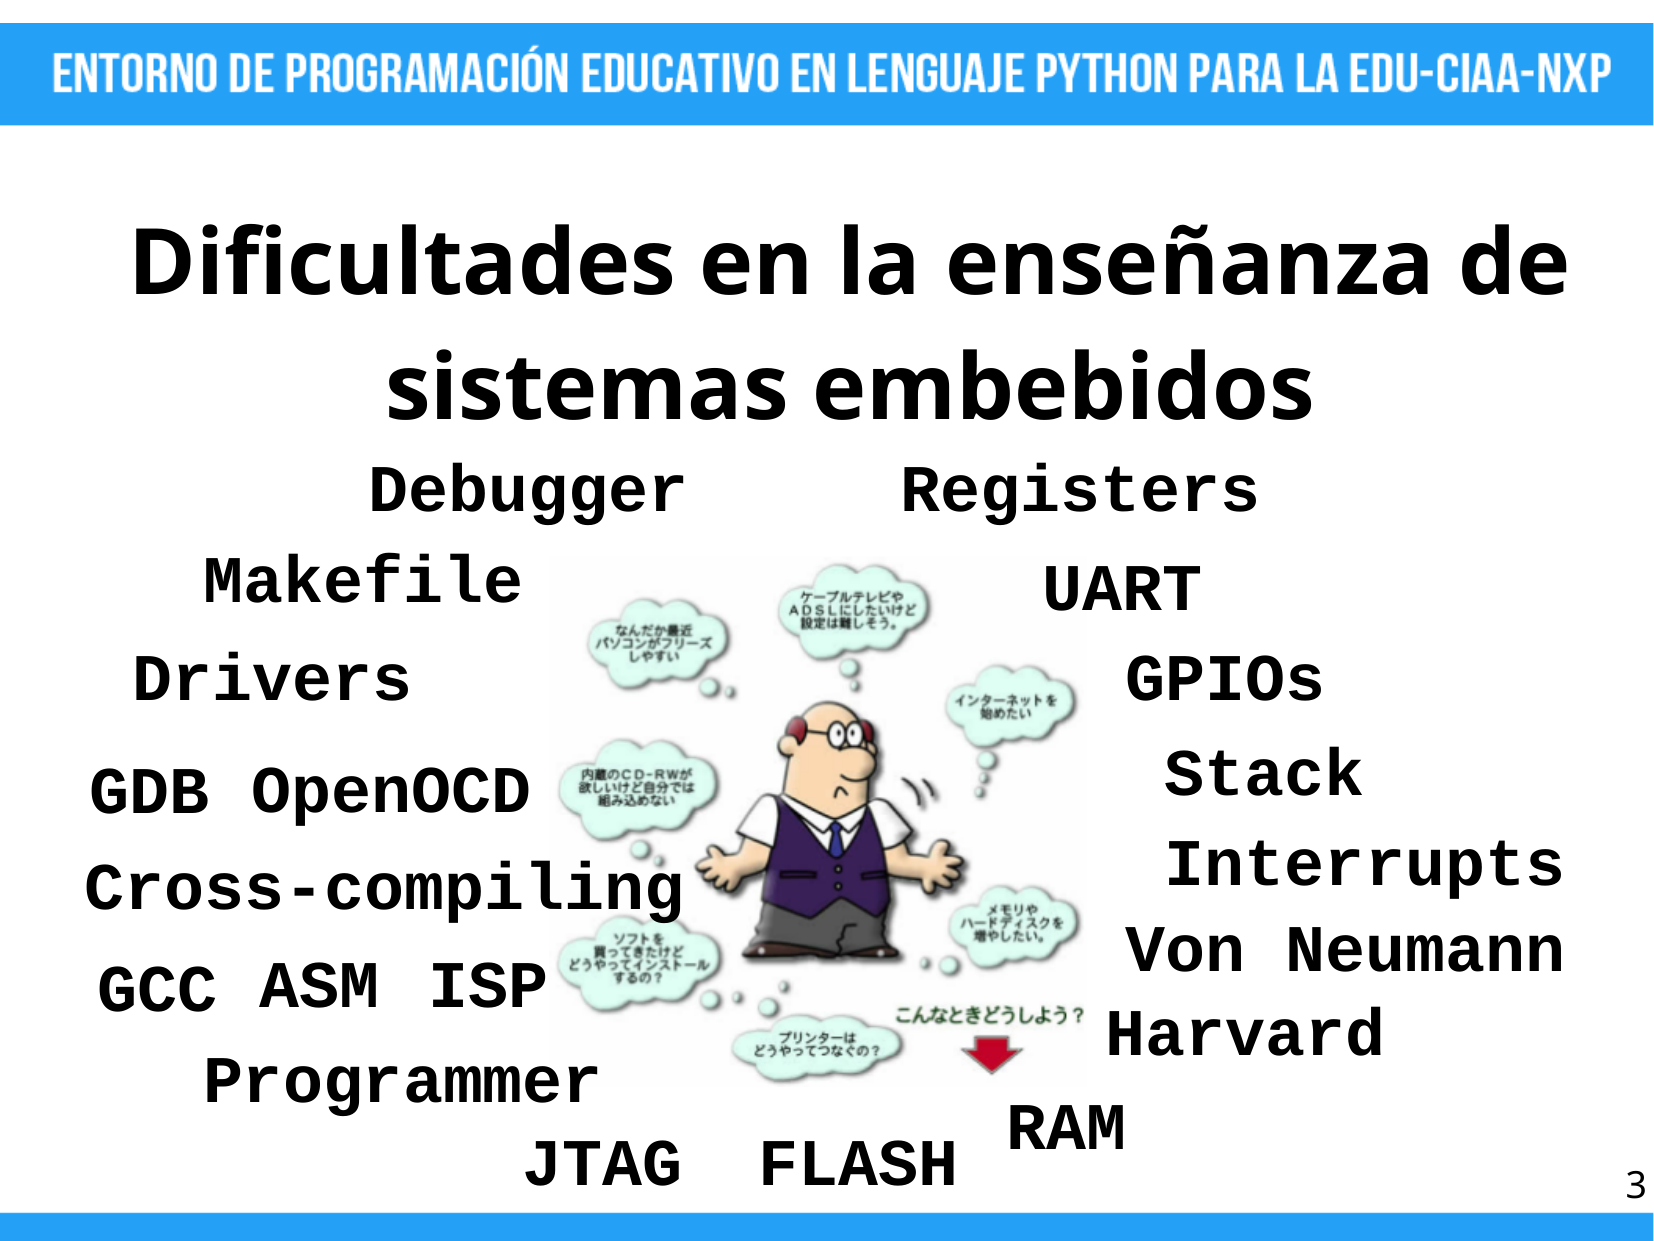

# Dificultades en la enseñanza de sistemas embebidos
Debugger
Registers
Makefile
UART
Drivers
GPIOs
Stack
OpenOCD
GDB
Interrupts
Cross-compiling
Von Neumann
ASM
ISP
GCC
Harvard
Programmer
RAM
JTAG
FLASH
3